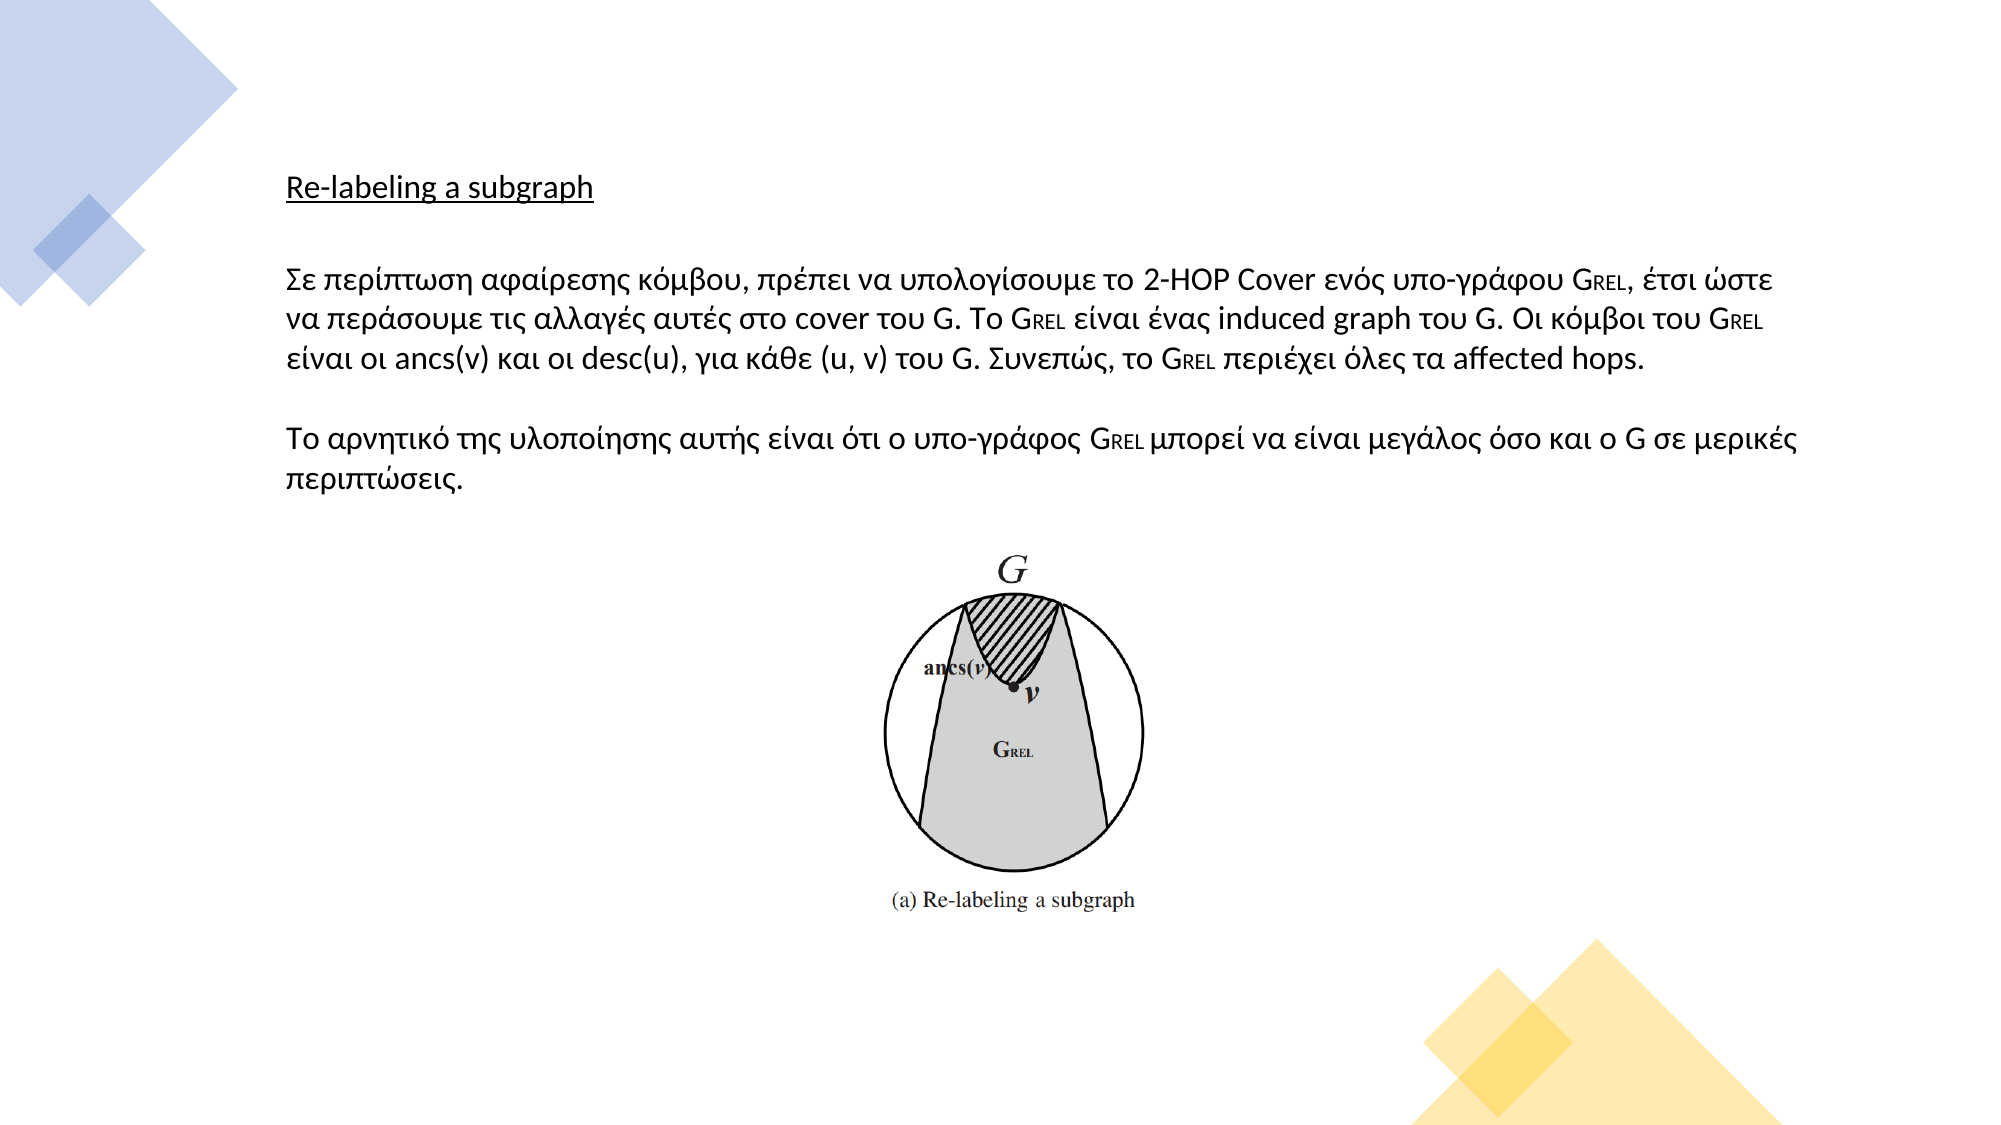

Re-labeling a subgraph
Σε περίπτωση αφαίρεσης κόμβου, πρέπει να υπολογίσουμε το 2-HOP Cover ενός υπο-γράφου GREL, έτσι ώστε να περάσουμε τις αλλαγές αυτές στο cover του G. To GREL είναι ένας induced graph του G. Οι κόμβοι του GREL είναι οι ancs(v) και οι desc(u), για κάθε (u, v) του G. Συνεπώς, το GREL περιέχει όλες τα affected hops.
Το αρνητικό της υλοποίησης αυτής είναι ότι ο υπο-γράφος GREL μπορεί να είναι μεγάλος όσο και ο G σε μερικές περιπτώσεις.